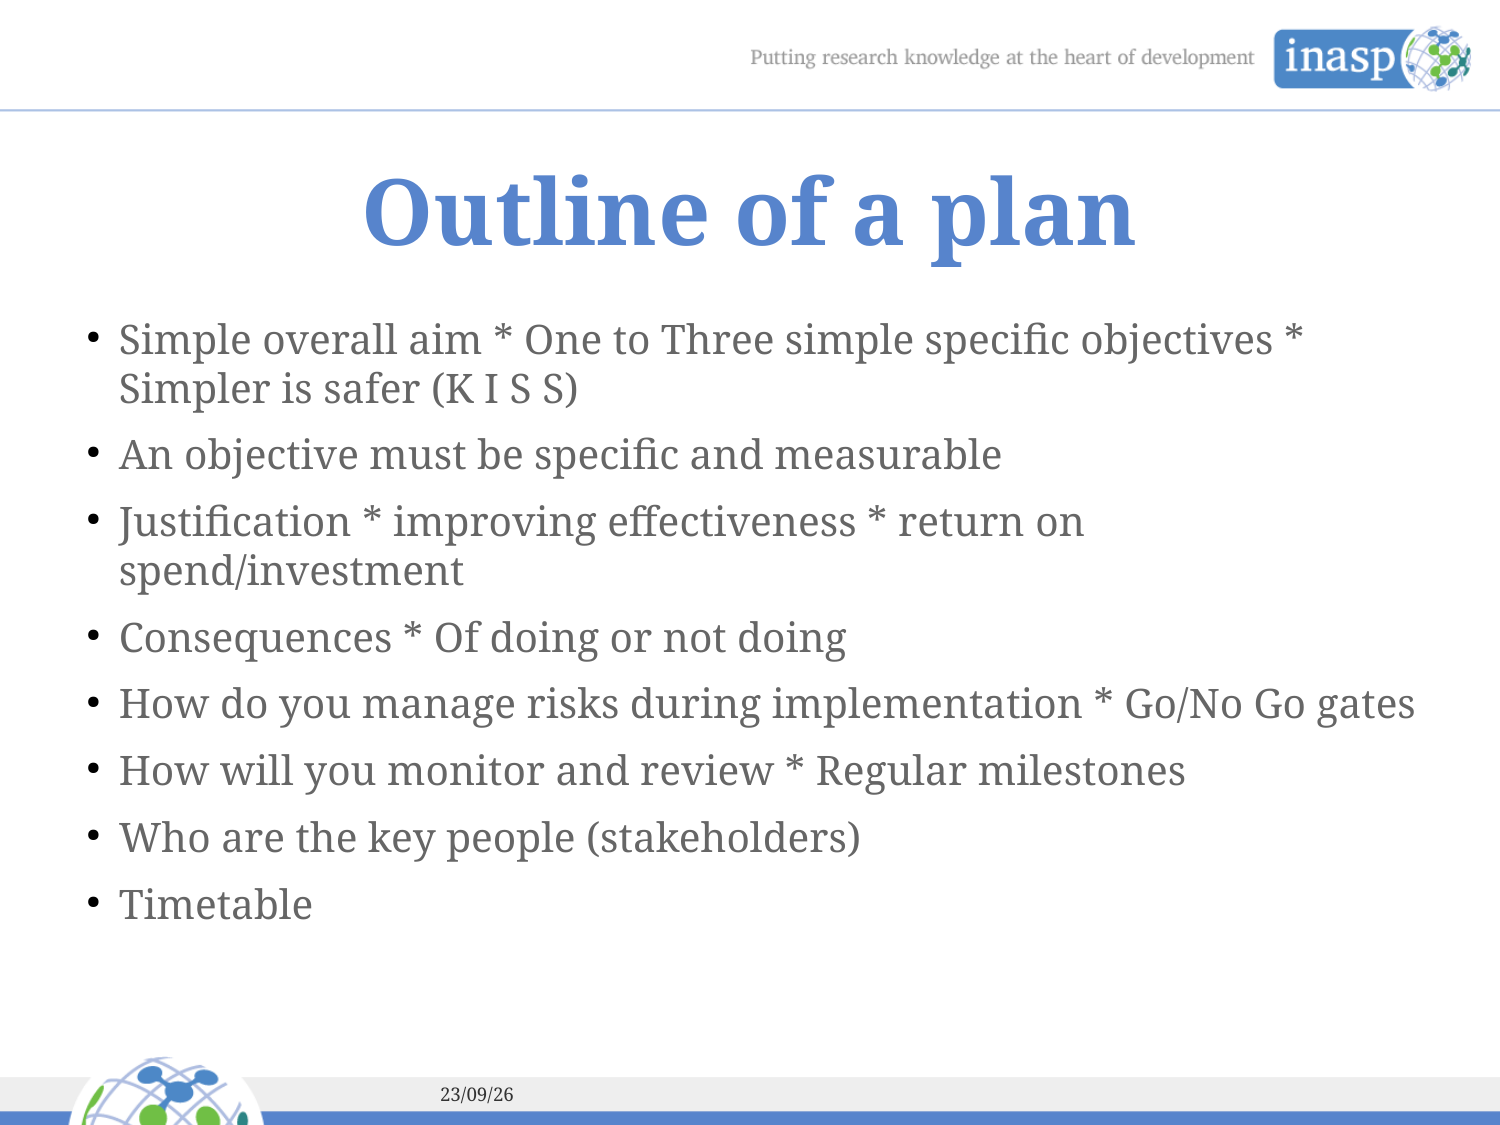

# Outline of a plan
Simple overall aim * One to Three simple specific objectives * Simpler is safer (K I S S)
An objective must be specific and measurable
Justification * improving effectiveness * return on spend/investment
Consequences * Of doing or not doing
How do you manage risks during implementation * Go/No Go gates
How will you monitor and review * Regular milestones
Who are the key people (stakeholders)
Timetable